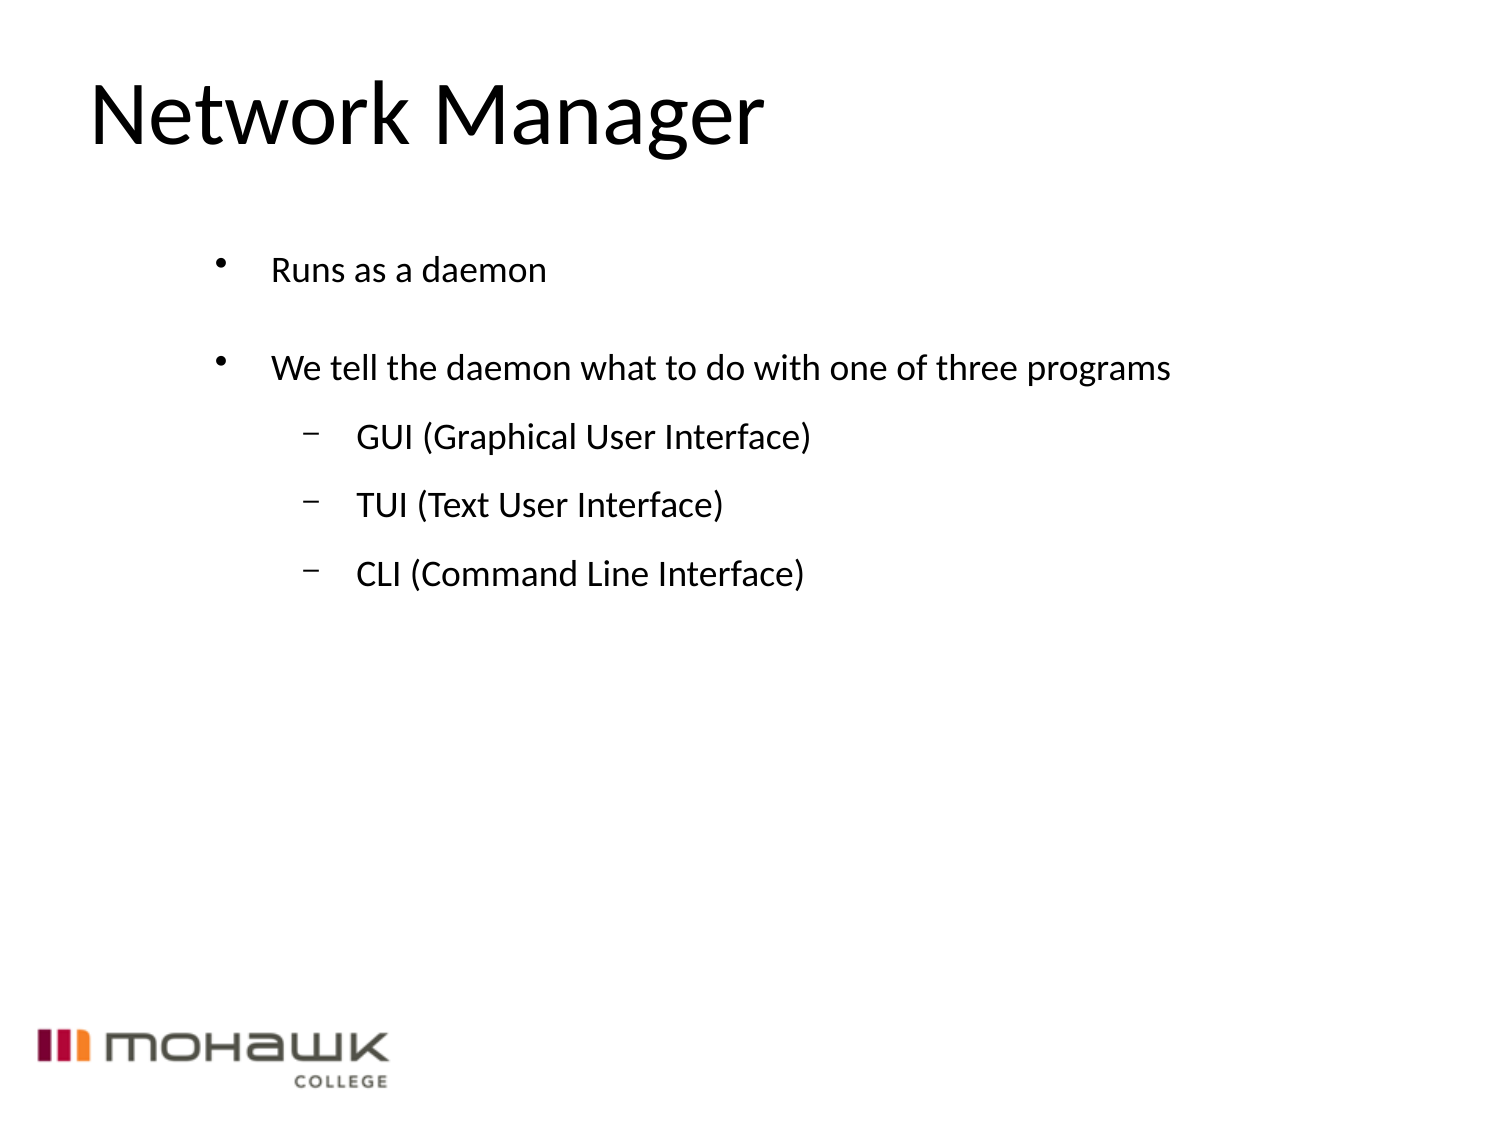

# Network Manager
Runs as a daemon
We tell the daemon what to do with one of three programs
GUI (Graphical User Interface)
TUI (Text User Interface)
CLI (Command Line Interface)